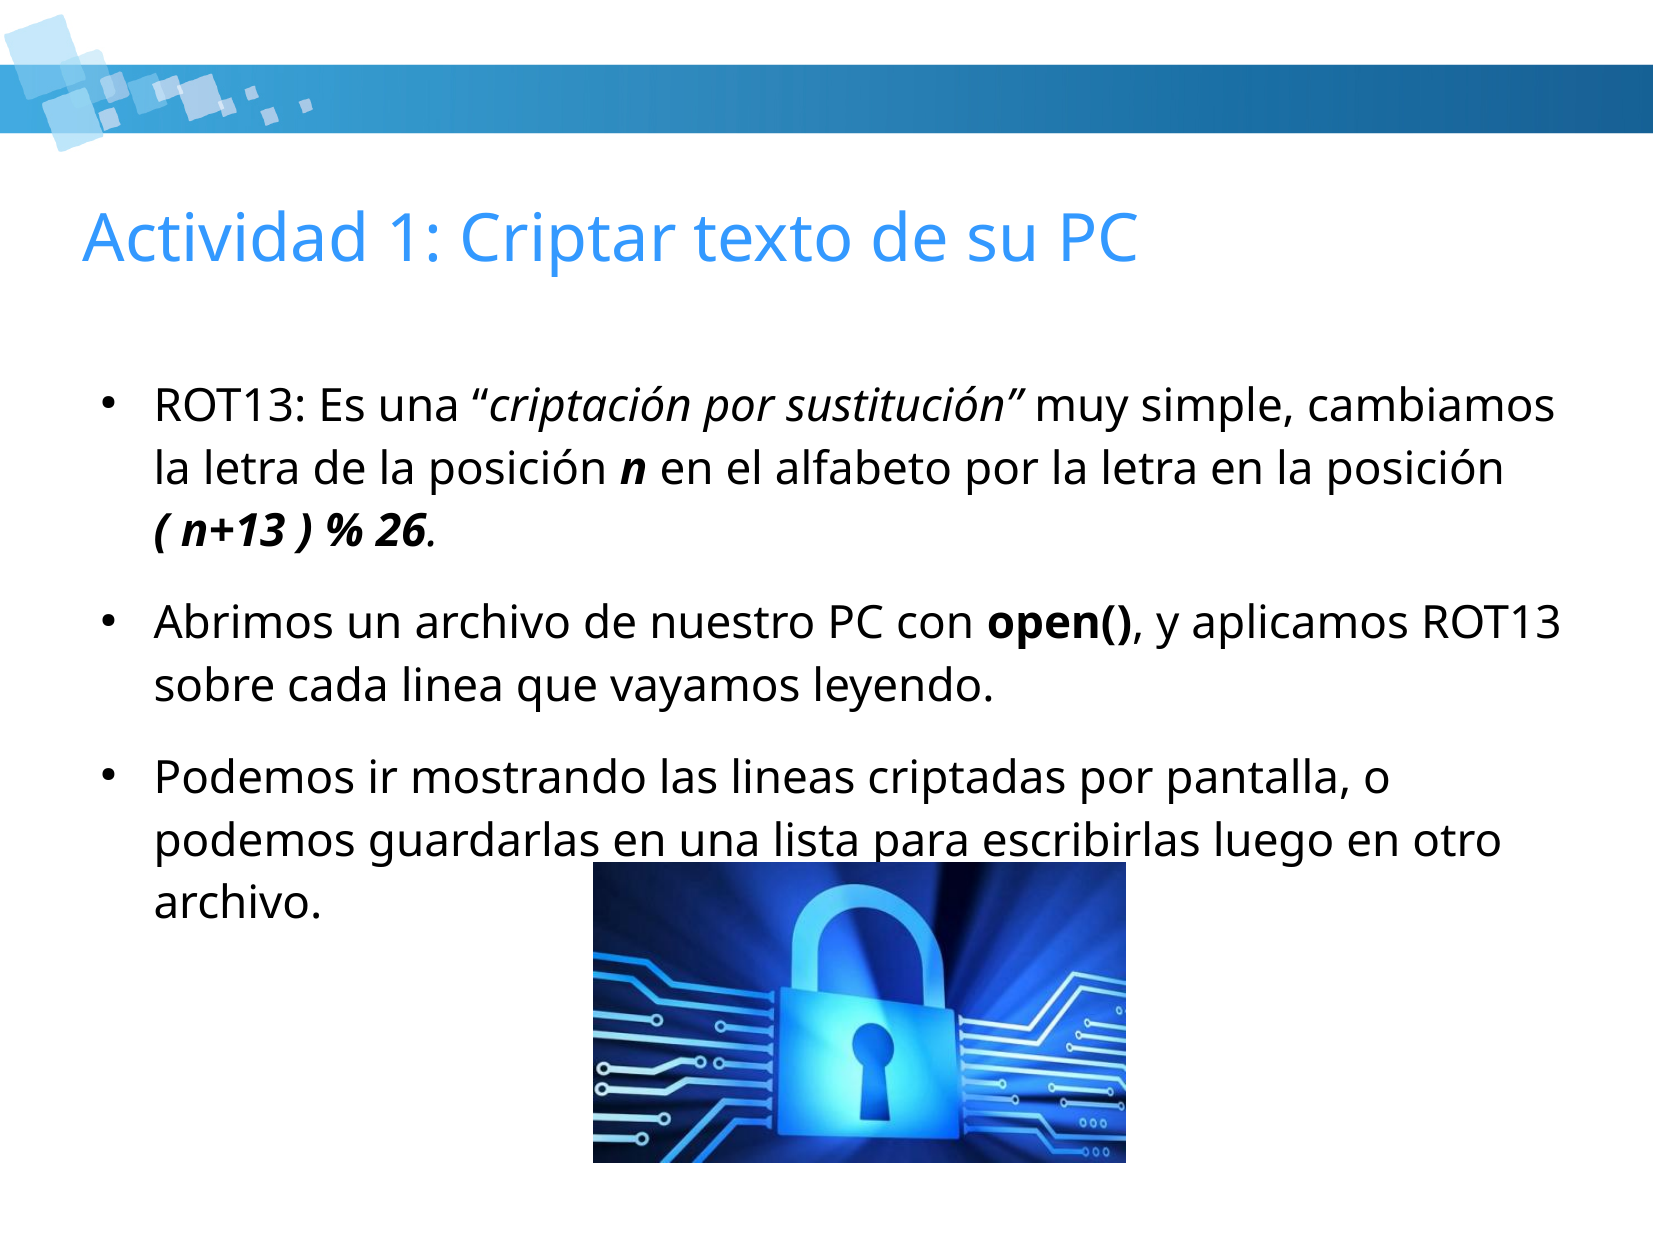

# Actividad 1: Criptar texto de su PC
ROT13: Es una “criptación por sustitución” muy simple, cambiamos la letra de la posición n en el alfabeto por la letra en la posición ( n+13 ) % 26.
Abrimos un archivo de nuestro PC con open(), y aplicamos ROT13 sobre cada linea que vayamos leyendo.
Podemos ir mostrando las lineas criptadas por pantalla, o podemos guardarlas en una lista para escribirlas luego en otro archivo.